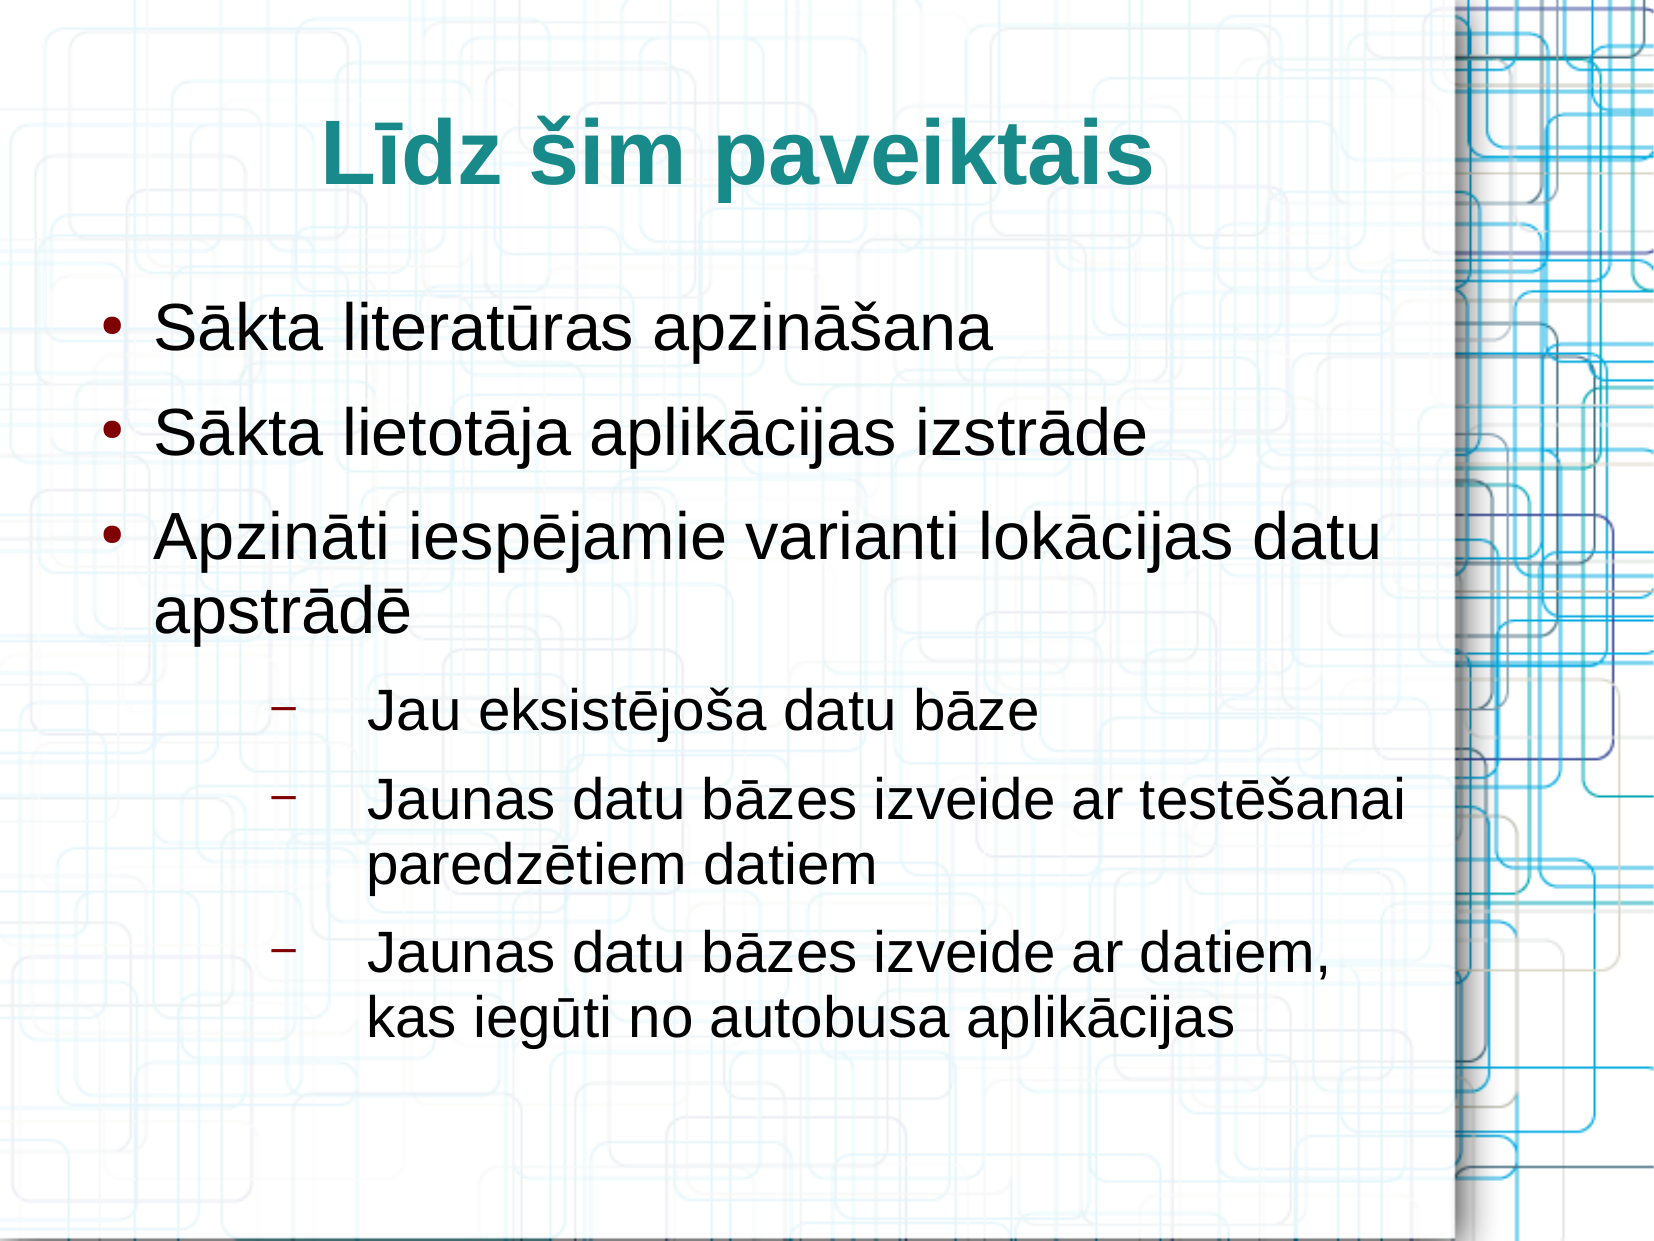

# Līdz šim paveiktais
Sākta literatūras apzināšana
Sākta lietotāja aplikācijas izstrāde
Apzināti iespējamie varianti lokācijas datu apstrādē
 Jau eksistējoša datu bāze
 Jaunas datu bāzes izveide ar testēšanai paredzētiem datiem
 Jaunas datu bāzes izveide ar datiem, kas iegūti no autobusa aplikācijas